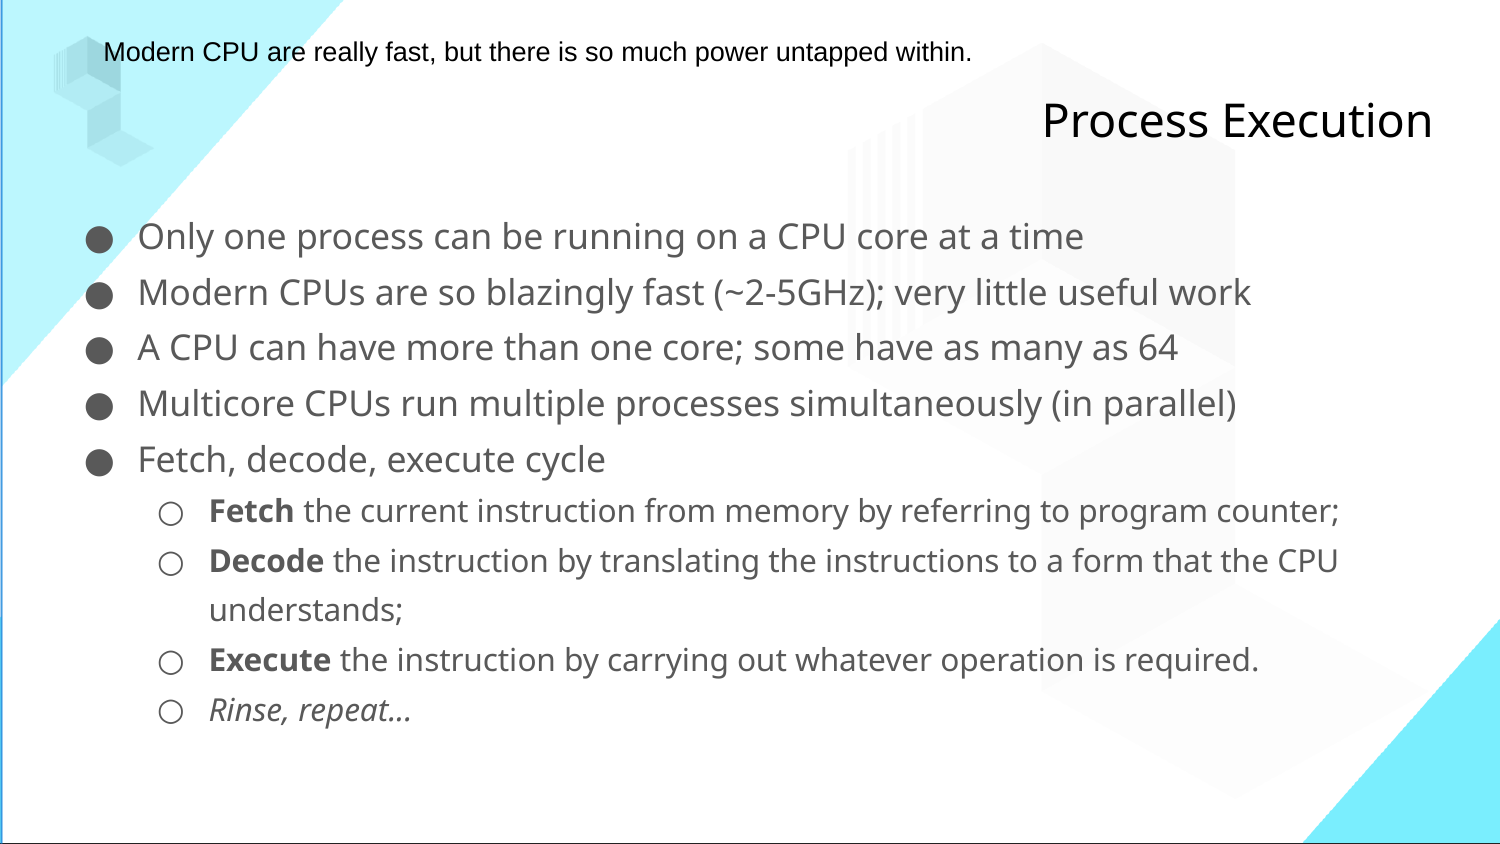

Modern CPU are really fast, but there is so much power untapped within.
# Process Execution
Only one process can be running on a CPU core at a time
Modern CPUs are so blazingly fast (~2-5GHz); very little useful work
A CPU can have more than one core; some have as many as 64
Multicore CPUs run multiple processes simultaneously (in parallel)
Fetch, decode, execute cycle
Fetch the current instruction from memory by referring to program counter;
Decode the instruction by translating the instructions to a form that the CPU understands;
Execute the instruction by carrying out whatever operation is required.
Rinse, repeat...